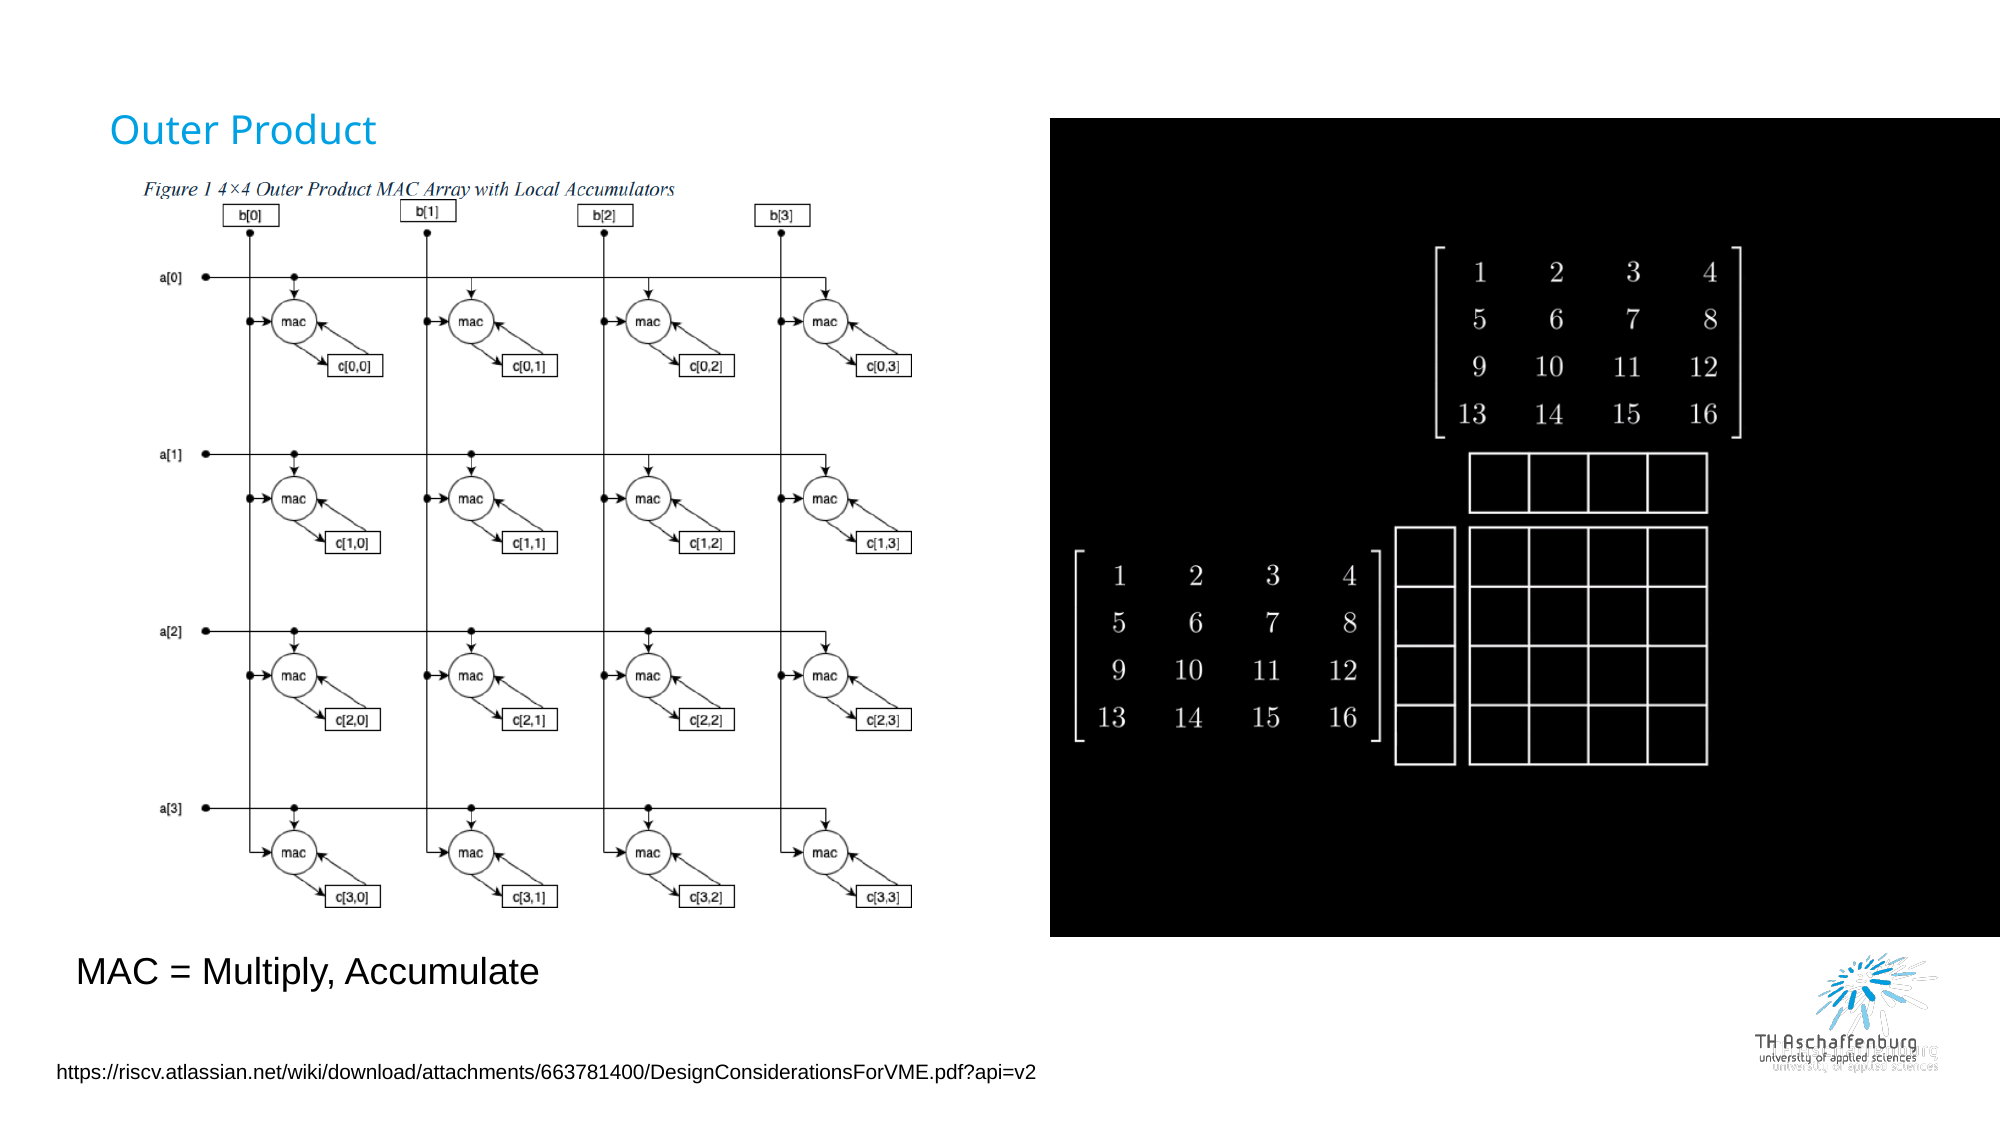

# Outer Product
MAC = Multiply, Accumulate
https://riscv.atlassian.net/wiki/download/attachments/663781400/DesignConsiderationsForVME.pdf?api=v2